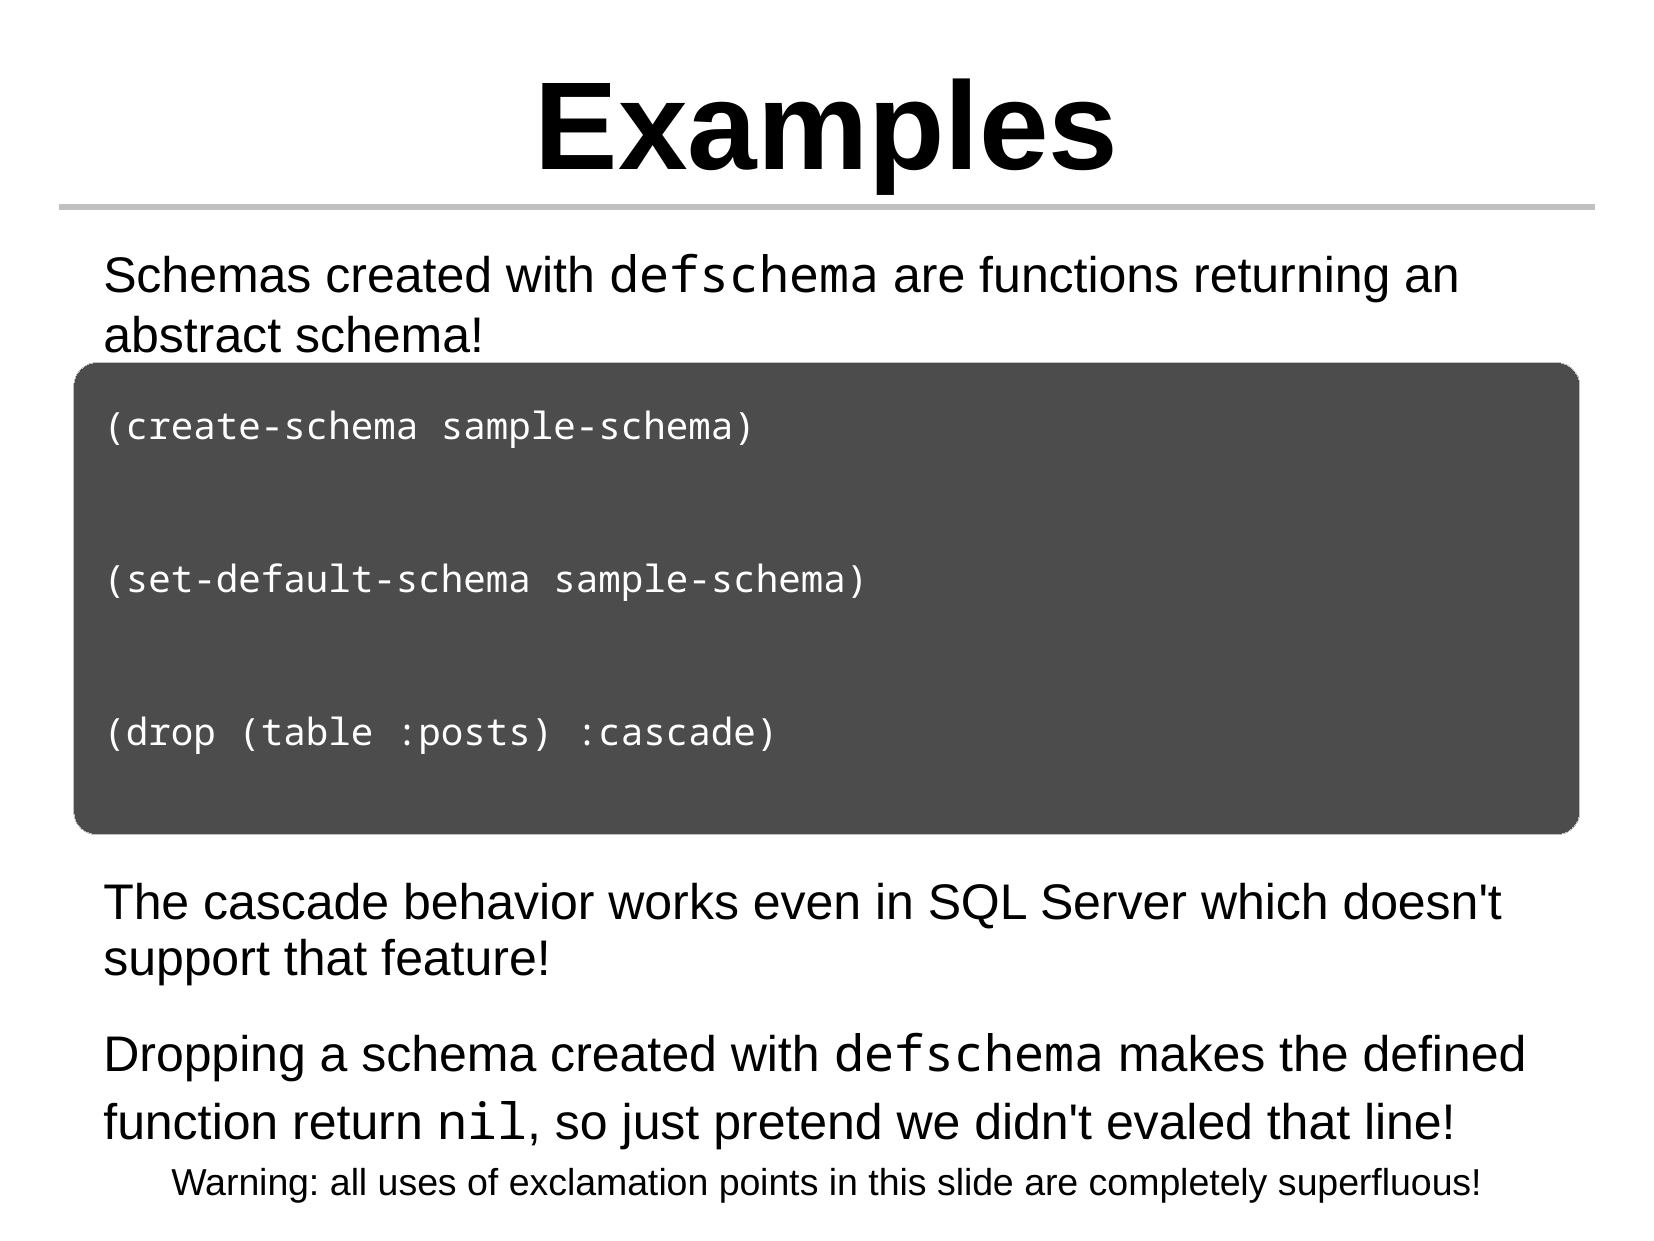

# Examples
Schemas created with defschema are functions returning an abstract schema!
(create-schema sample-schema)
(set-default-schema sample-schema)
(drop (table :posts) :cascade)
(drop-schema sample-schema :cascade)
The cascade behavior works even in SQL Server which doesn't support that feature!
Dropping a schema created with defschema makes the defined function return nil, so just pretend we didn't evaled that line!
Warning: all uses of exclamation points in this slide are completely superfluous!